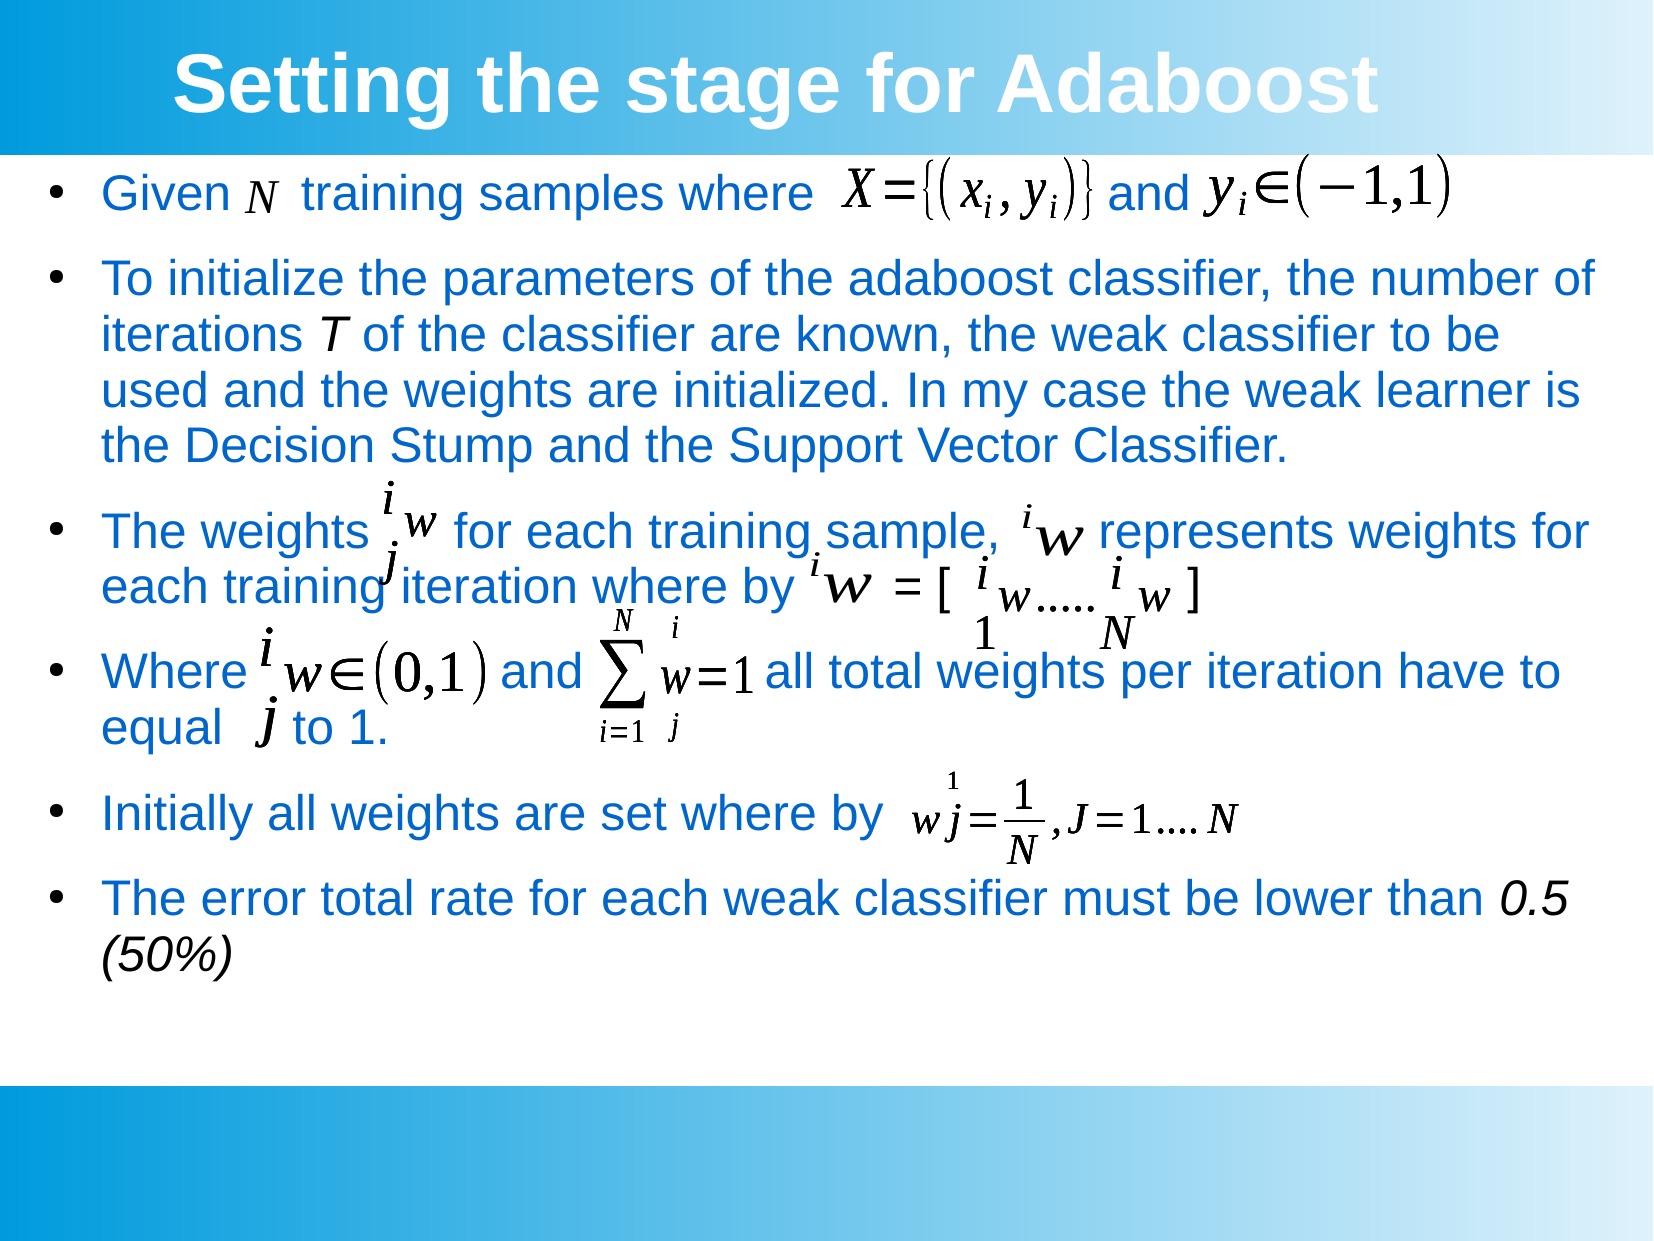

Setting the stage for Adaboost
# Given training samples where and
To initialize the parameters of the adaboost classifier, the number of iterations T of the classifier are known, the weak classifier to be used and the weights are initialized. In my case the weak learner is the Decision Stump and the Support Vector Classifier.
The weights for each training sample, represents weights for each training iteration where by = [ ]
Where and all total weights per iteration have to equal to 1.
Initially all weights are set where by
The error total rate for each weak classifier must be lower than 0.5 (50%)